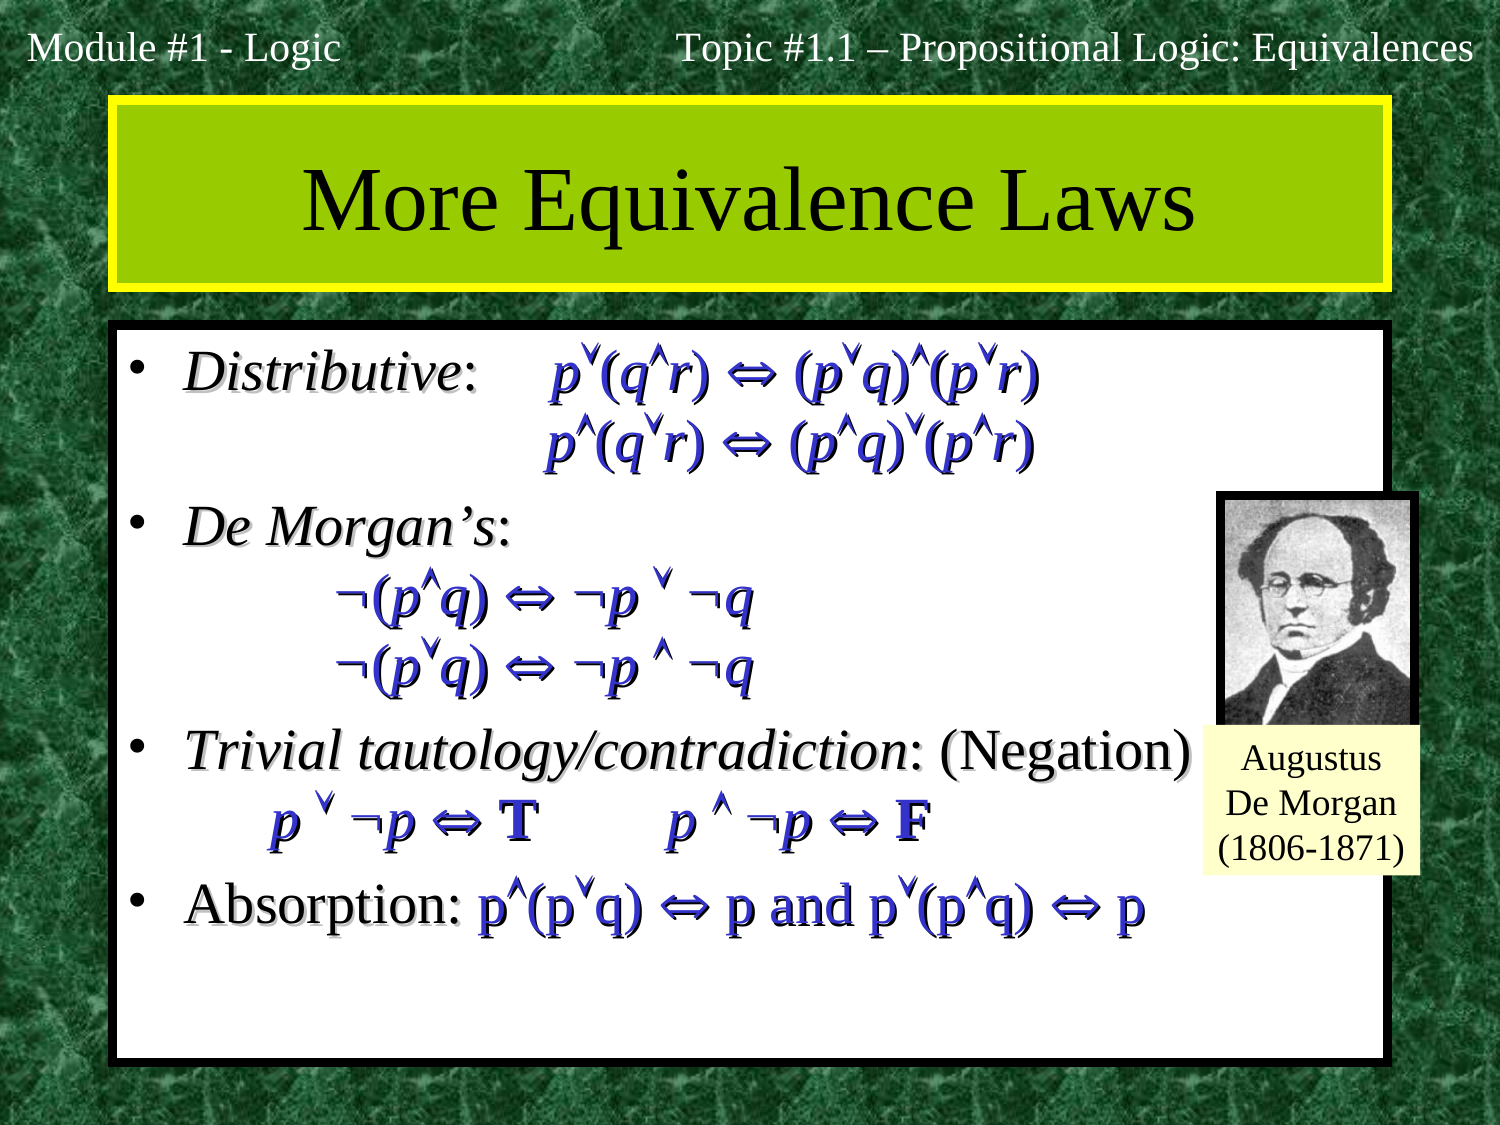

Topic #1.1 – Propositional Logic: Equivalences
# More Equivalence Laws
Distributive: p(qr)  (pq)(pr)
 p(qr)  (pq)(pr)
De Morgan’s:
	(pq)  p  q
 	(pq)  p  q
Trivial tautology/contradiction: (Negation)
 p  p  T p  p  F
Absorption: p(pq)  p and p(pq)  p
Augustus
De Morgan
(1806-1871)